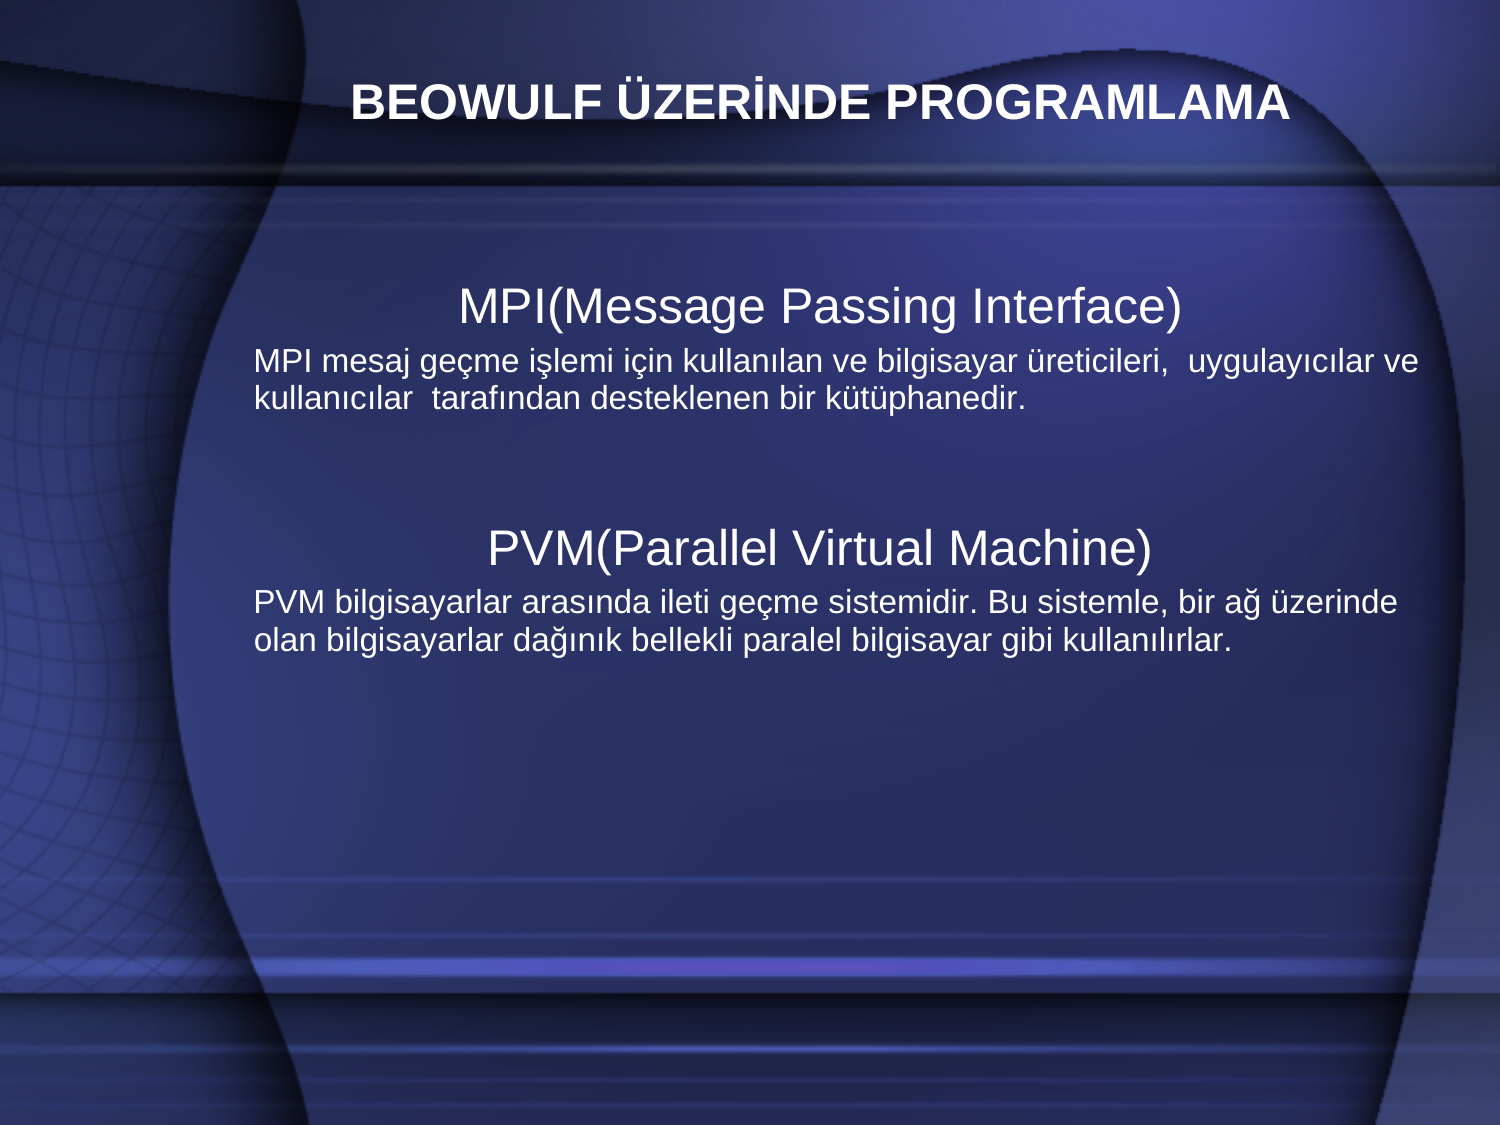

# BEOWULF ÜZERİNDE PROGRAMLAMA
MPI(Message Passing Interface)
 MPI mesaj geçme işlemi için kullanılan ve bilgisayar üreticileri,  uygulayıcılar ve
kullanıcılar tarafından desteklenen bir kütüphanedir.
PVM(Parallel Virtual Machine)
 PVM bilgisayarlar arasında ileti geçme sistemidir. Bu sistemle, bir ağ üzerinde olan bilgisayarlar dağınık bellekli paralel bilgisayar gibi kullanılırlar.